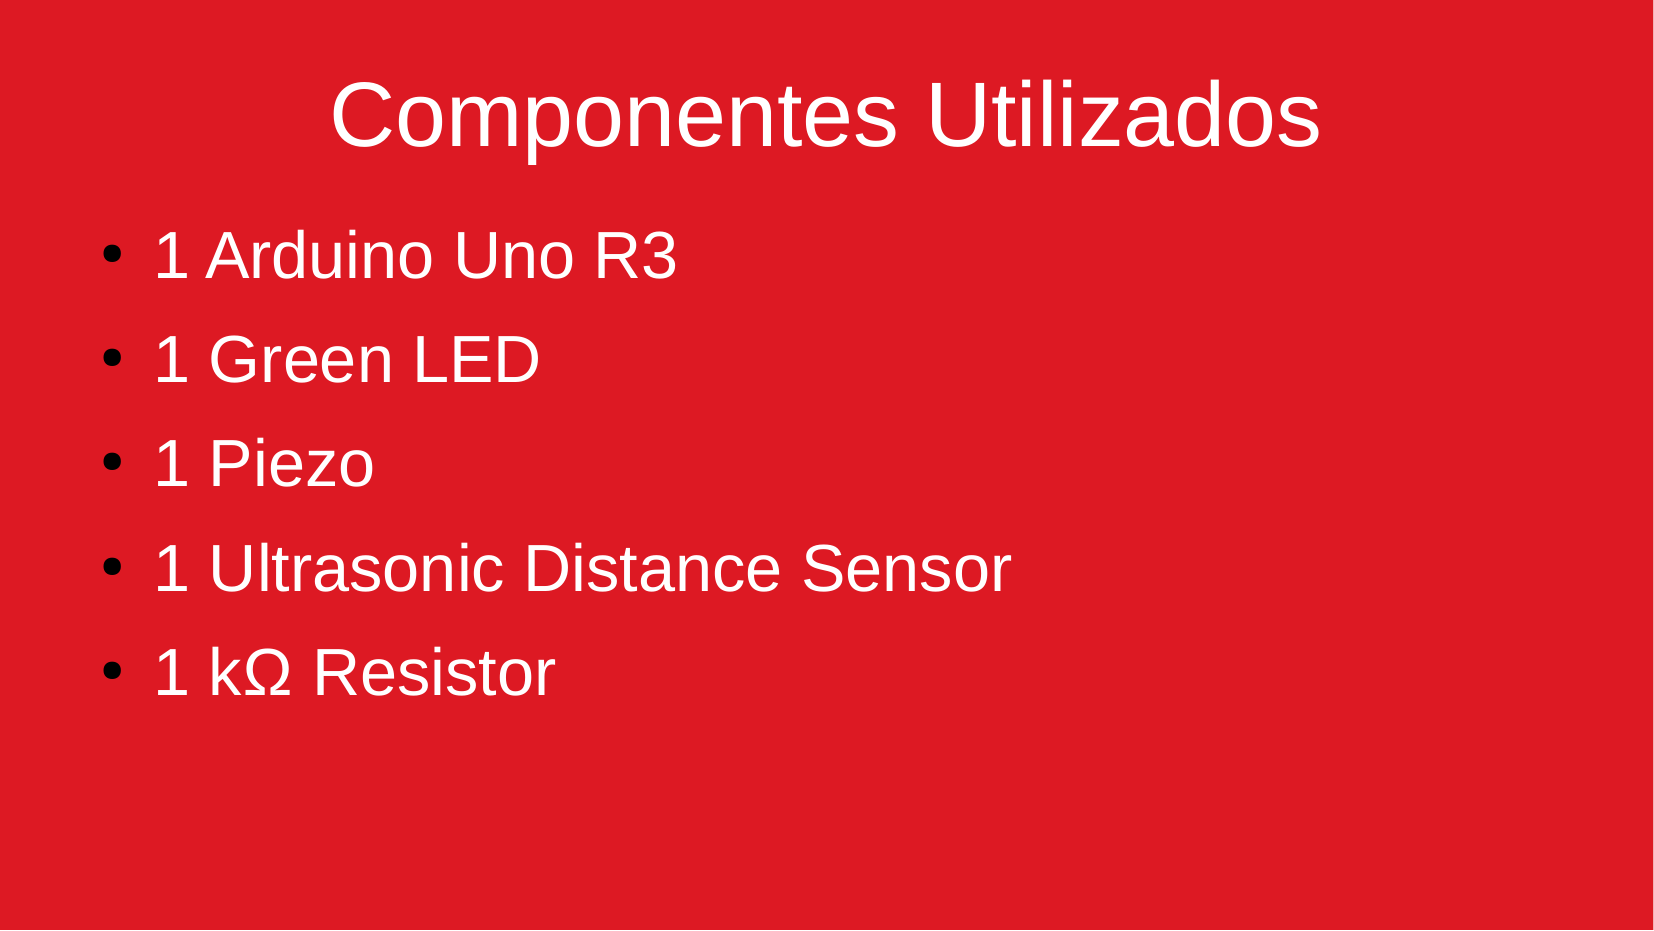

# Componentes Utilizados
1 Arduino Uno R3
1 Green LED
1 Piezo
1 Ultrasonic Distance Sensor
1 kΩ Resistor